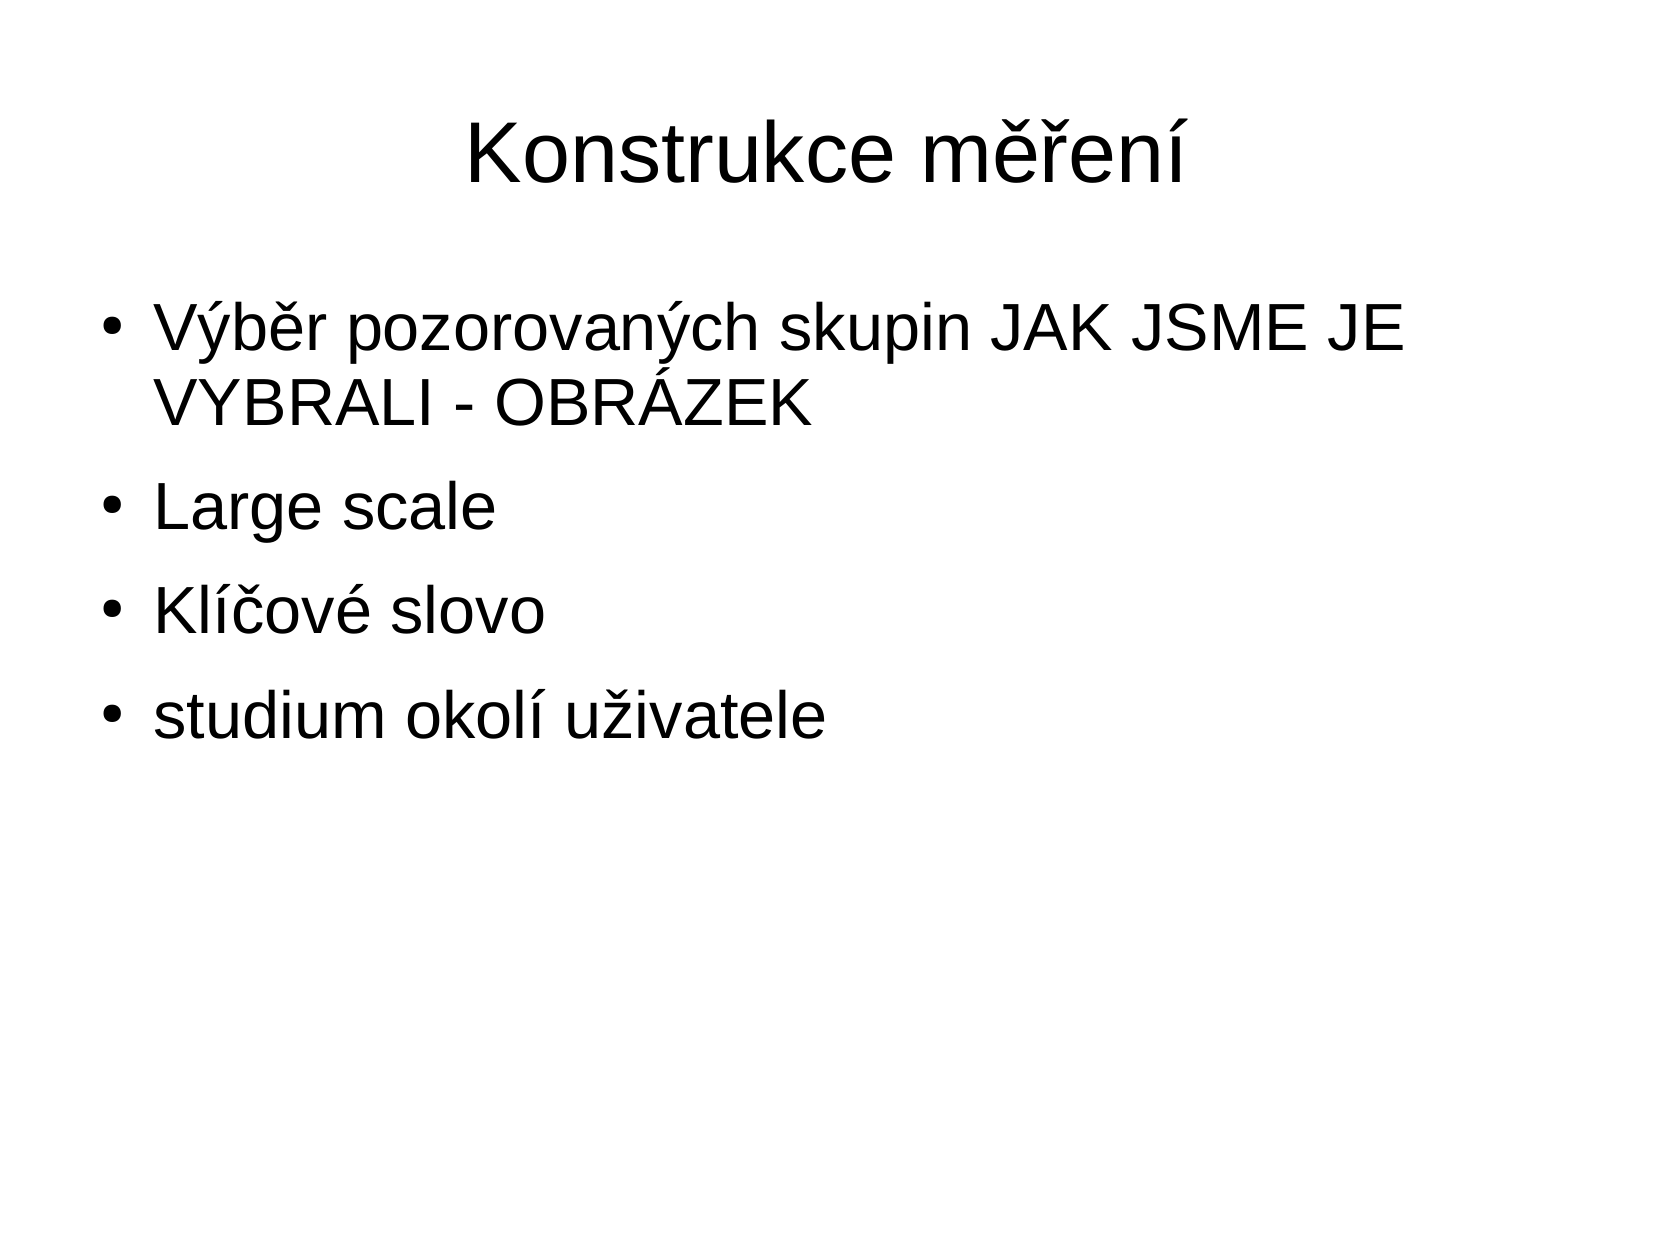

# Konstrukce měření
Výběr pozorovaných skupin JAK JSME JE VYBRALI - OBRÁZEK
Large scale
Klíčové slovo
studium okolí uživatele